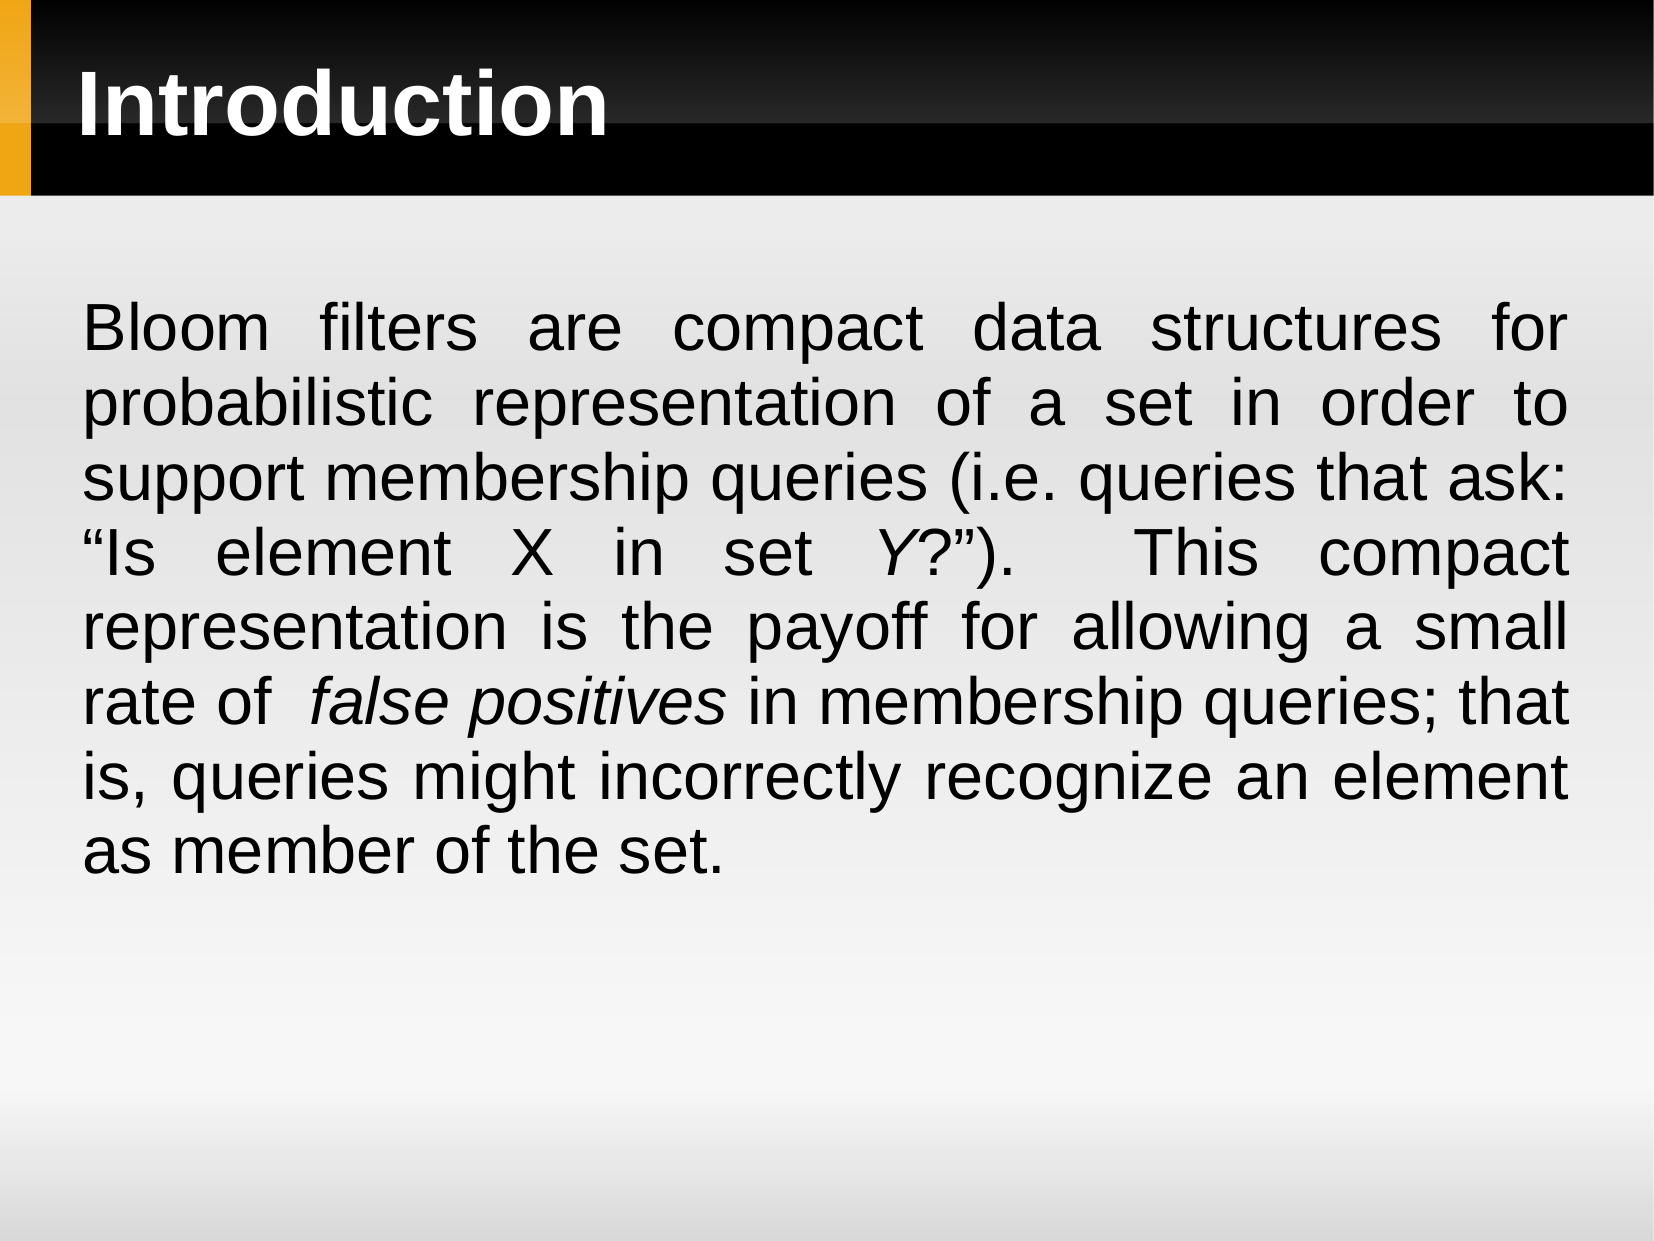

# Introduction
Bloom filters are compact data structures for probabilistic representation of a set in order to support membership queries (i.e. queries that ask: “Is element X in set Y?”). This compact representation is the payoff for allowing a small rate of false positives in membership queries; that is, queries might incorrectly recognize an element as member of the set.